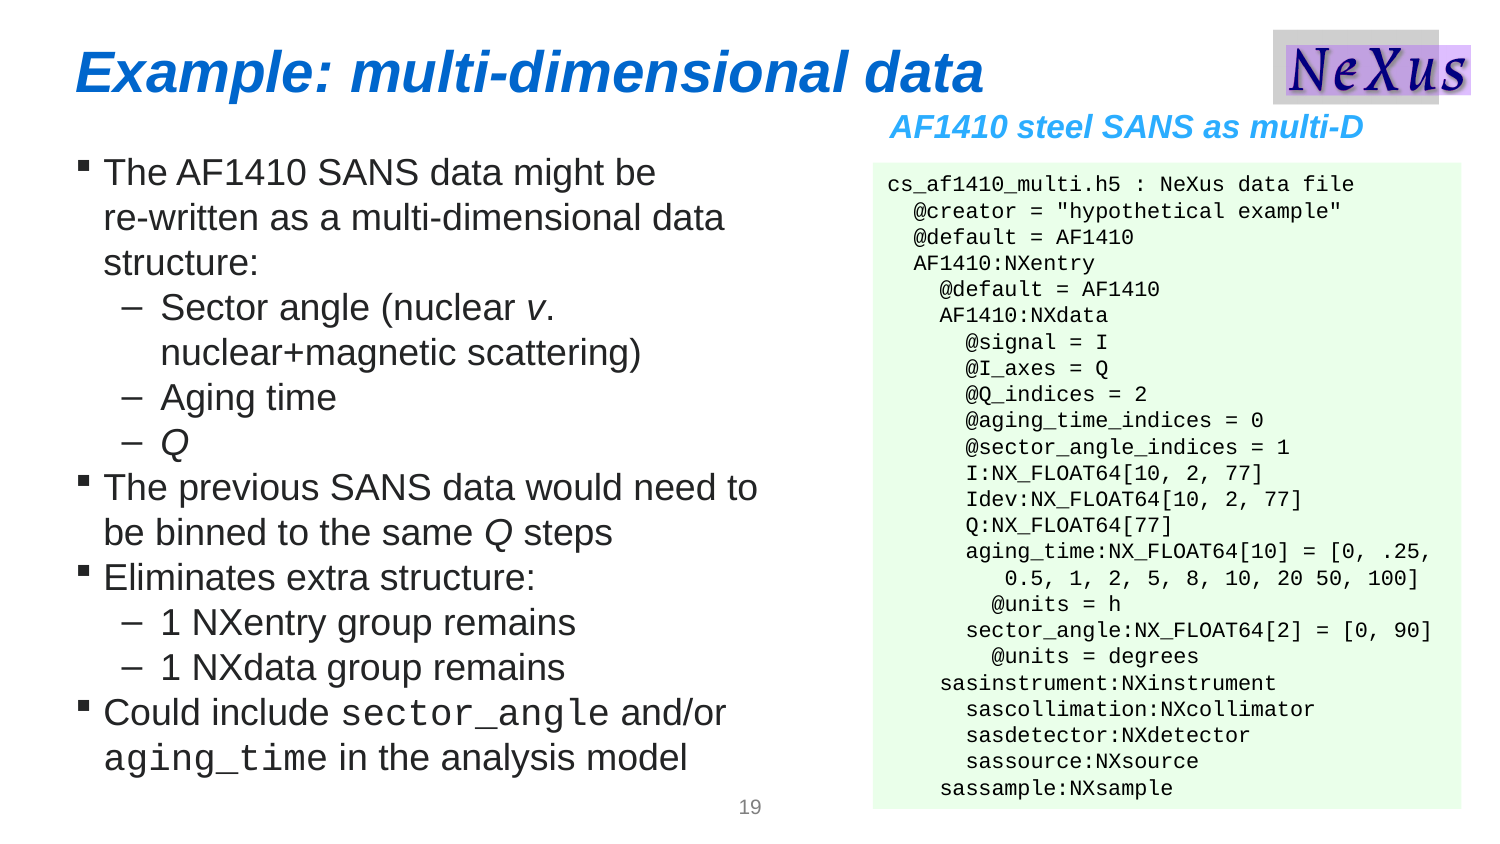

Example: multi-dimensional data
AF1410 steel SANS as multi-D
The AF1410 SANS data might be
re-written as a multi-dimensional data structure:
Sector angle (nuclear v. nuclear+magnetic scattering)
Aging time
Q
The previous SANS data would need to be binned to the same Q steps
Eliminates extra structure:
1 NXentry group remains
1 NXdata group remains
Could include sector_angle and/or aging_time in the analysis model
cs_af1410_multi.h5 : NeXus data file
 @creator = "hypothetical example"
 @default = AF1410
 AF1410:NXentry
 @default = AF1410
 AF1410:NXdata
 @signal = I
 @I_axes = Q
 @Q_indices = 2
 @aging_time_indices = 0
 @sector_angle_indices = 1
 I:NX_FLOAT64[10, 2, 77]
 Idev:NX_FLOAT64[10, 2, 77]
 Q:NX_FLOAT64[77]
 aging_time:NX_FLOAT64[10] = [0, .25,
 0.5, 1, 2, 5, 8, 10, 20 50, 100]
 @units = h
 sector_angle:NX_FLOAT64[2] = [0, 90]
 @units = degrees
 sasinstrument:NXinstrument
 sascollimation:NXcollimator
 sasdetector:NXdetector
 sassource:NXsource
 sassample:NXsample